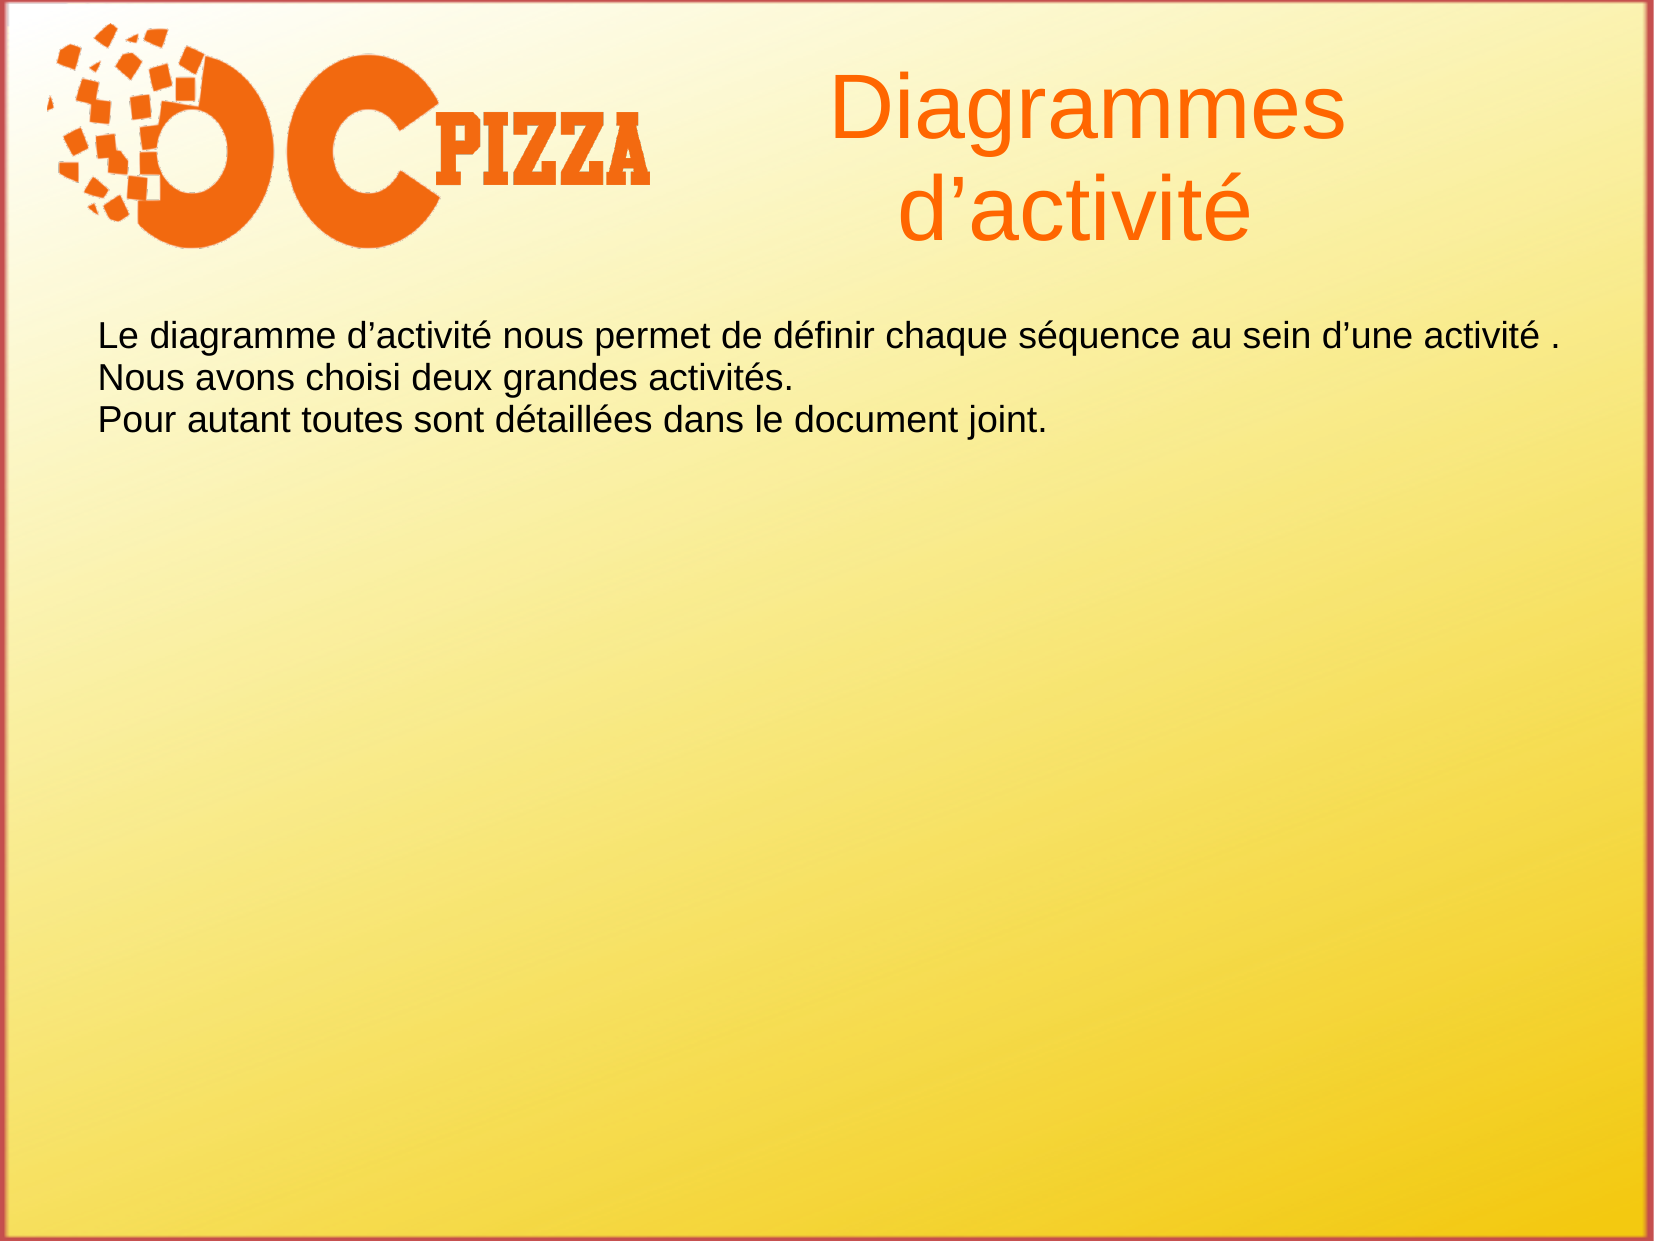

Diagrammes d’activité
Le diagramme d’activité nous permet de définir chaque séquence au sein d’une activité .
Nous avons choisi deux grandes activités.
Pour autant toutes sont détaillées dans le document joint.